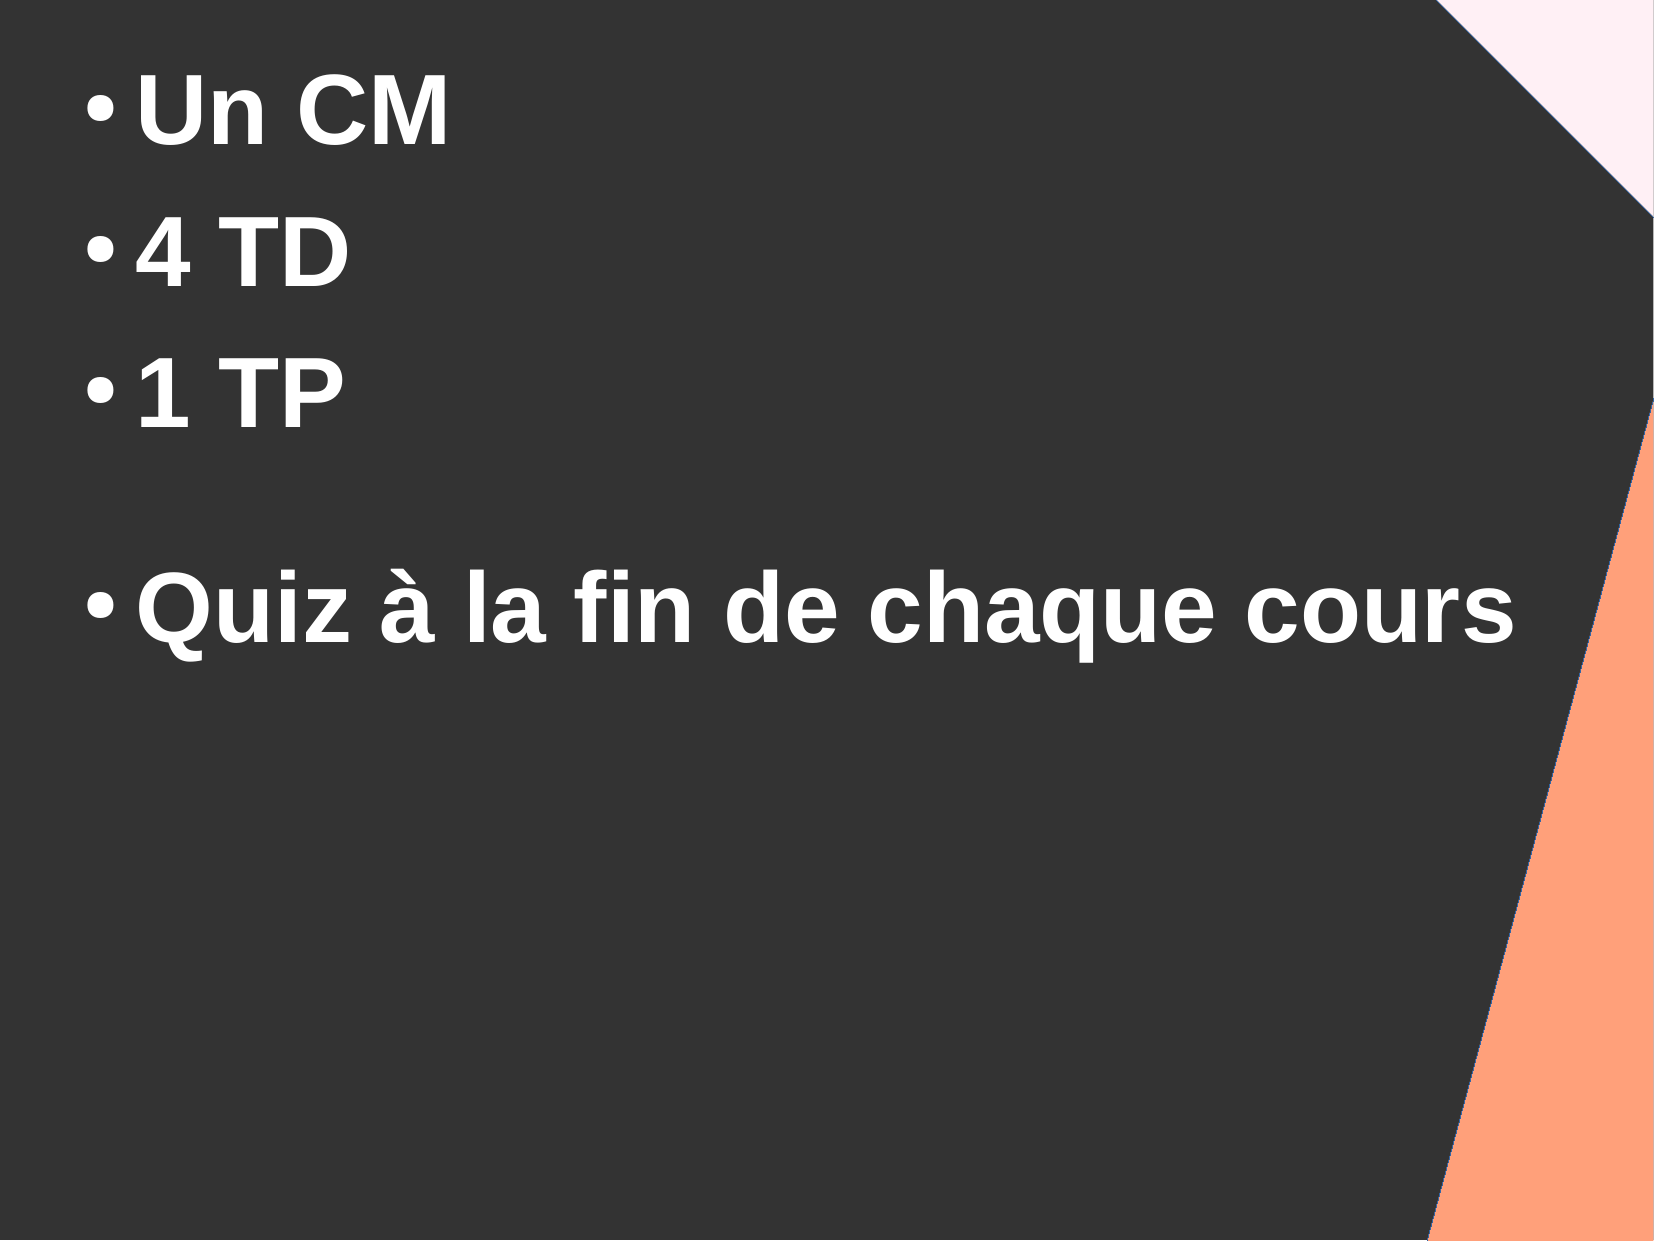

# Un CM
4 TD
1 TP
Quiz à la fin de chaque cours